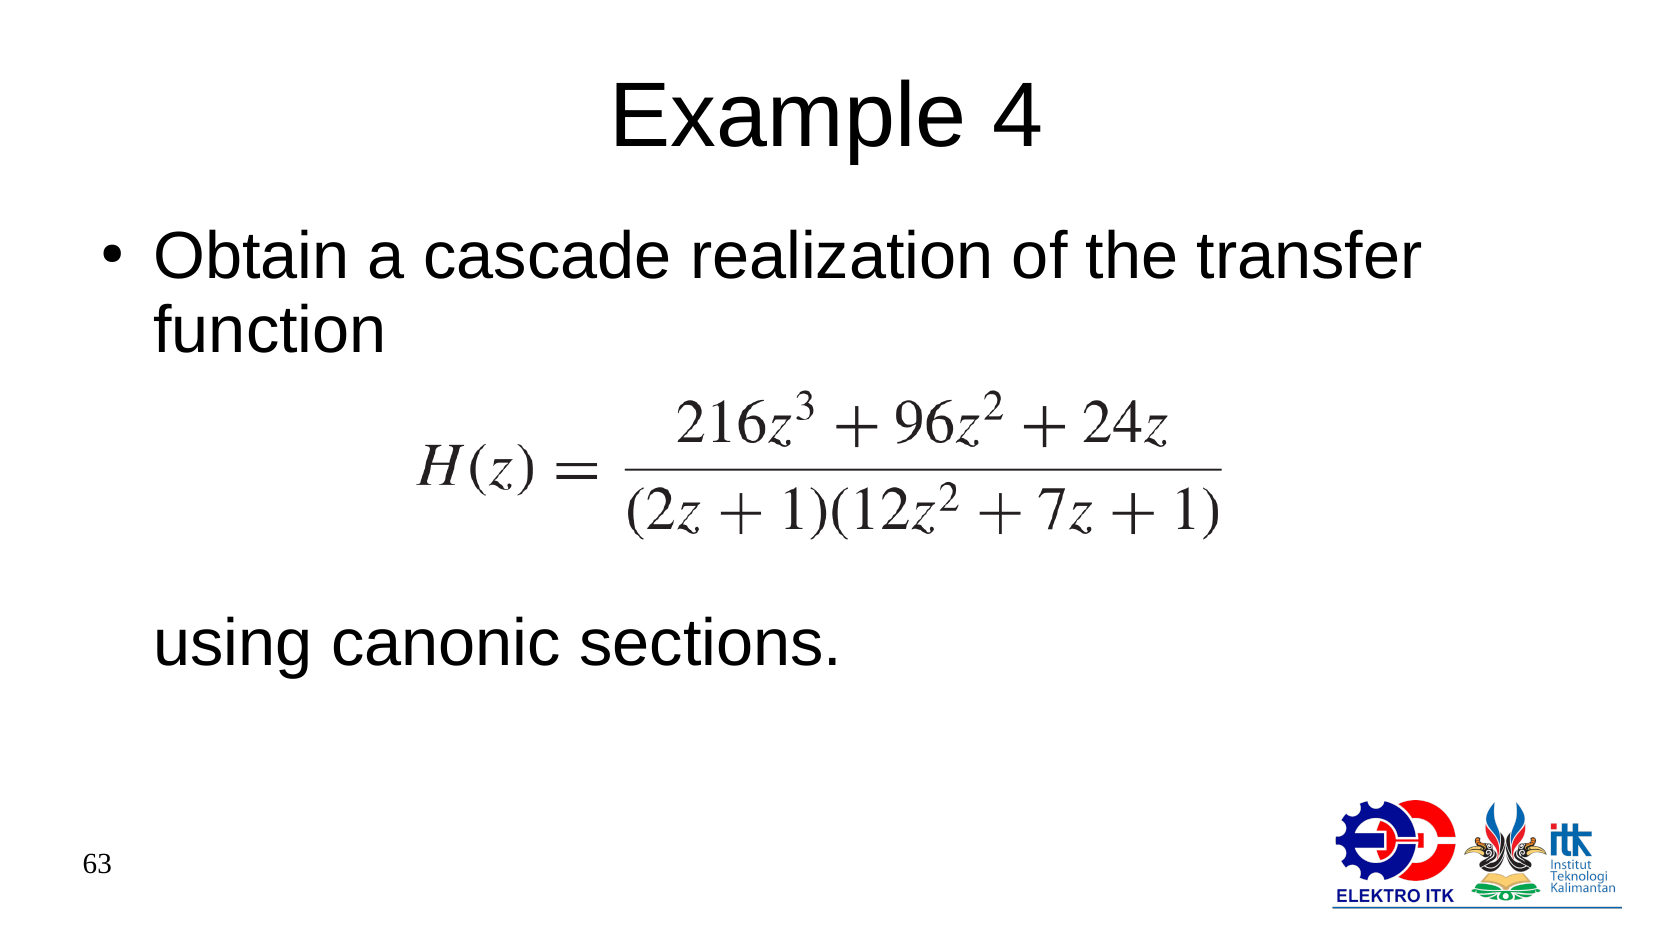

# Example 4
Obtain a cascade realization of the transfer function
using canonic sections.